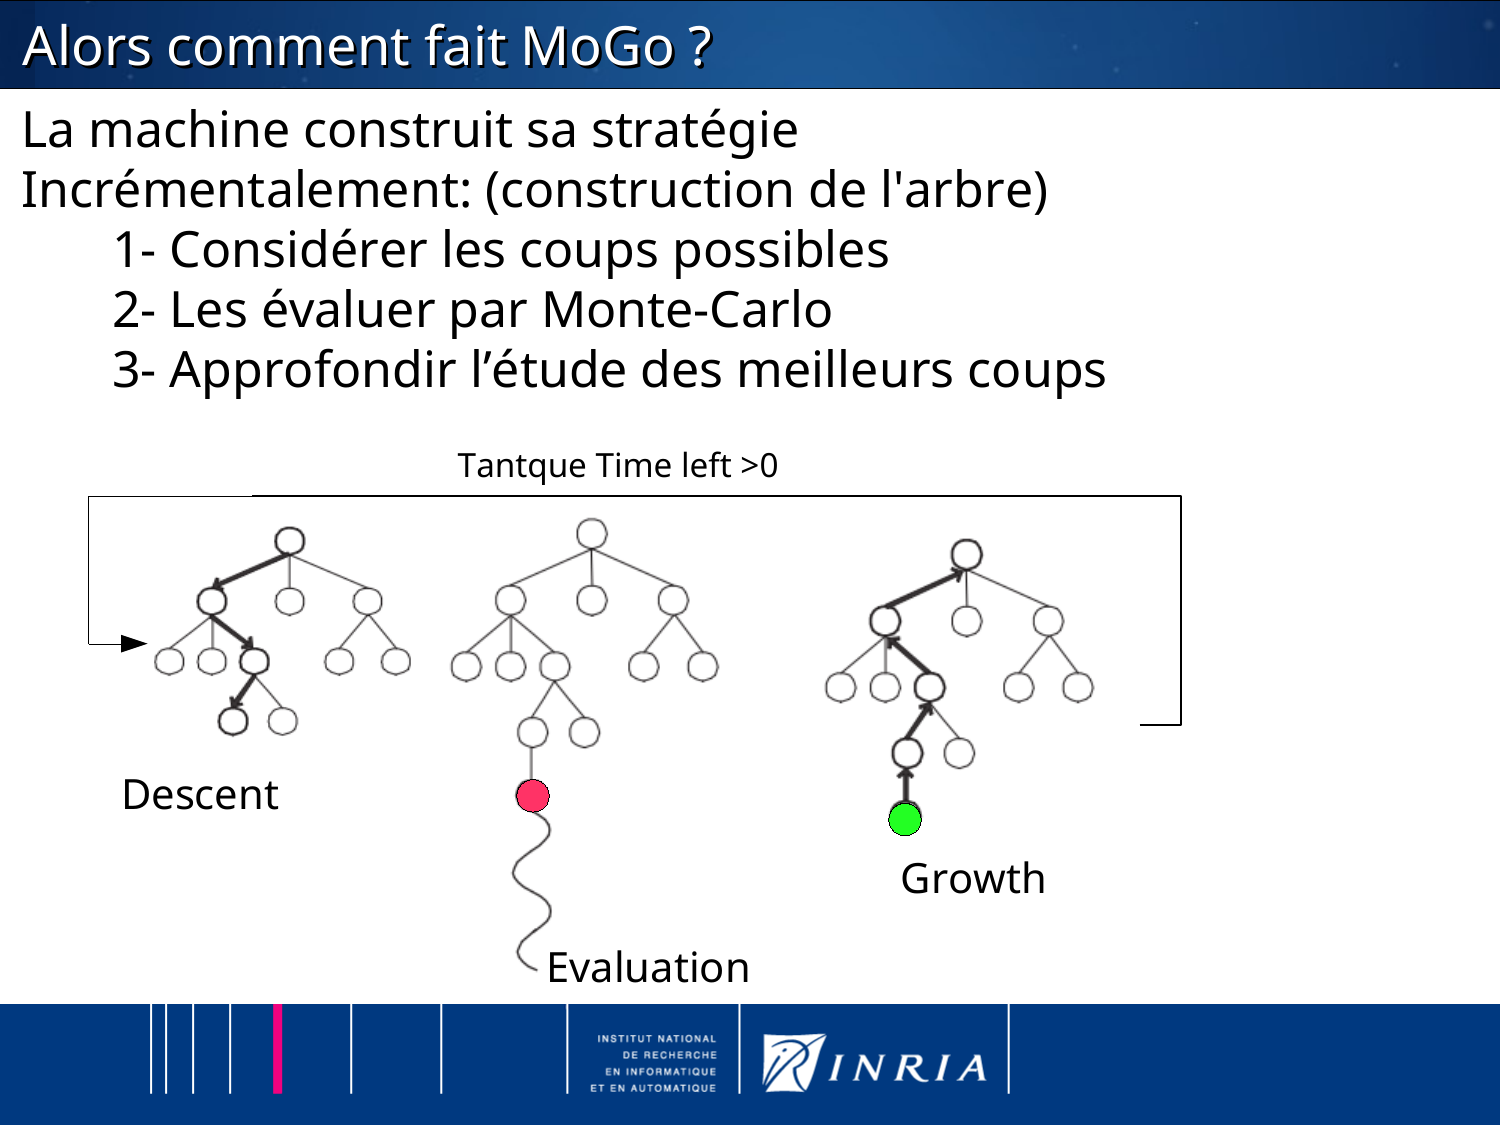

Alors comment fait MoGo ?
La machine construit sa stratégie
Incrémentalement: (construction de l'arbre)
 1- Considérer les coups possibles
 2- Les évaluer par Monte-Carlo
 3- Approfondir l’étude des meilleurs coups
Tantque Time left >0
Descent
Growth
Evaluation